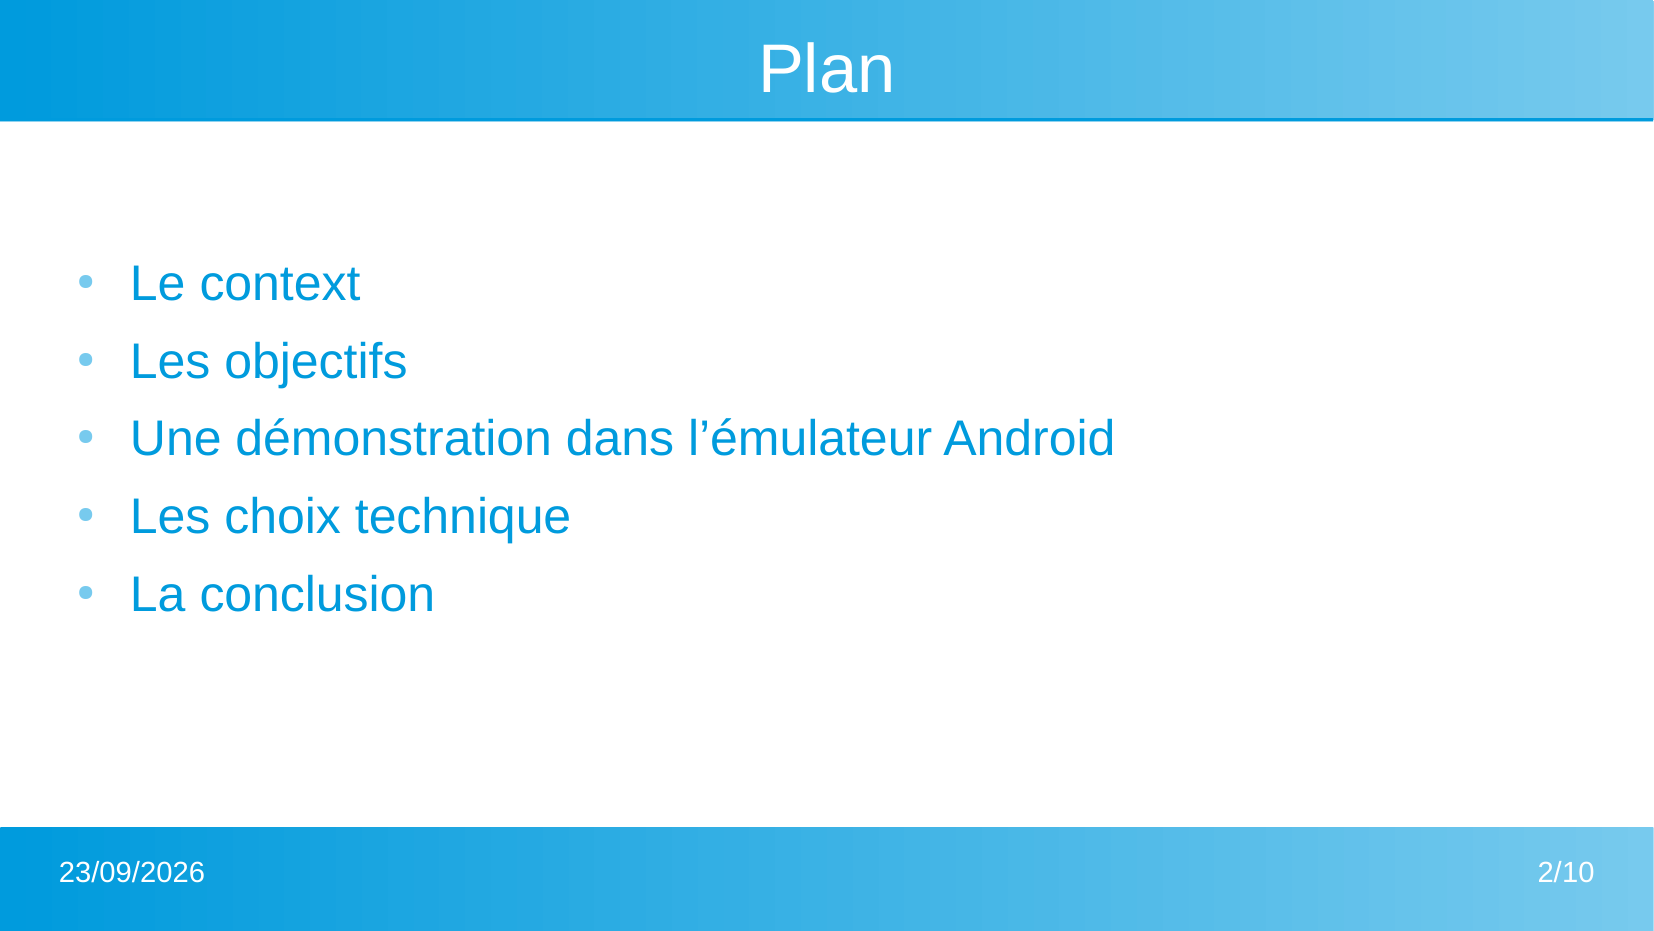

# Plan
Le context
Les objectifs
Une démonstration dans l’émulateur Android
Les choix technique
La conclusion
2